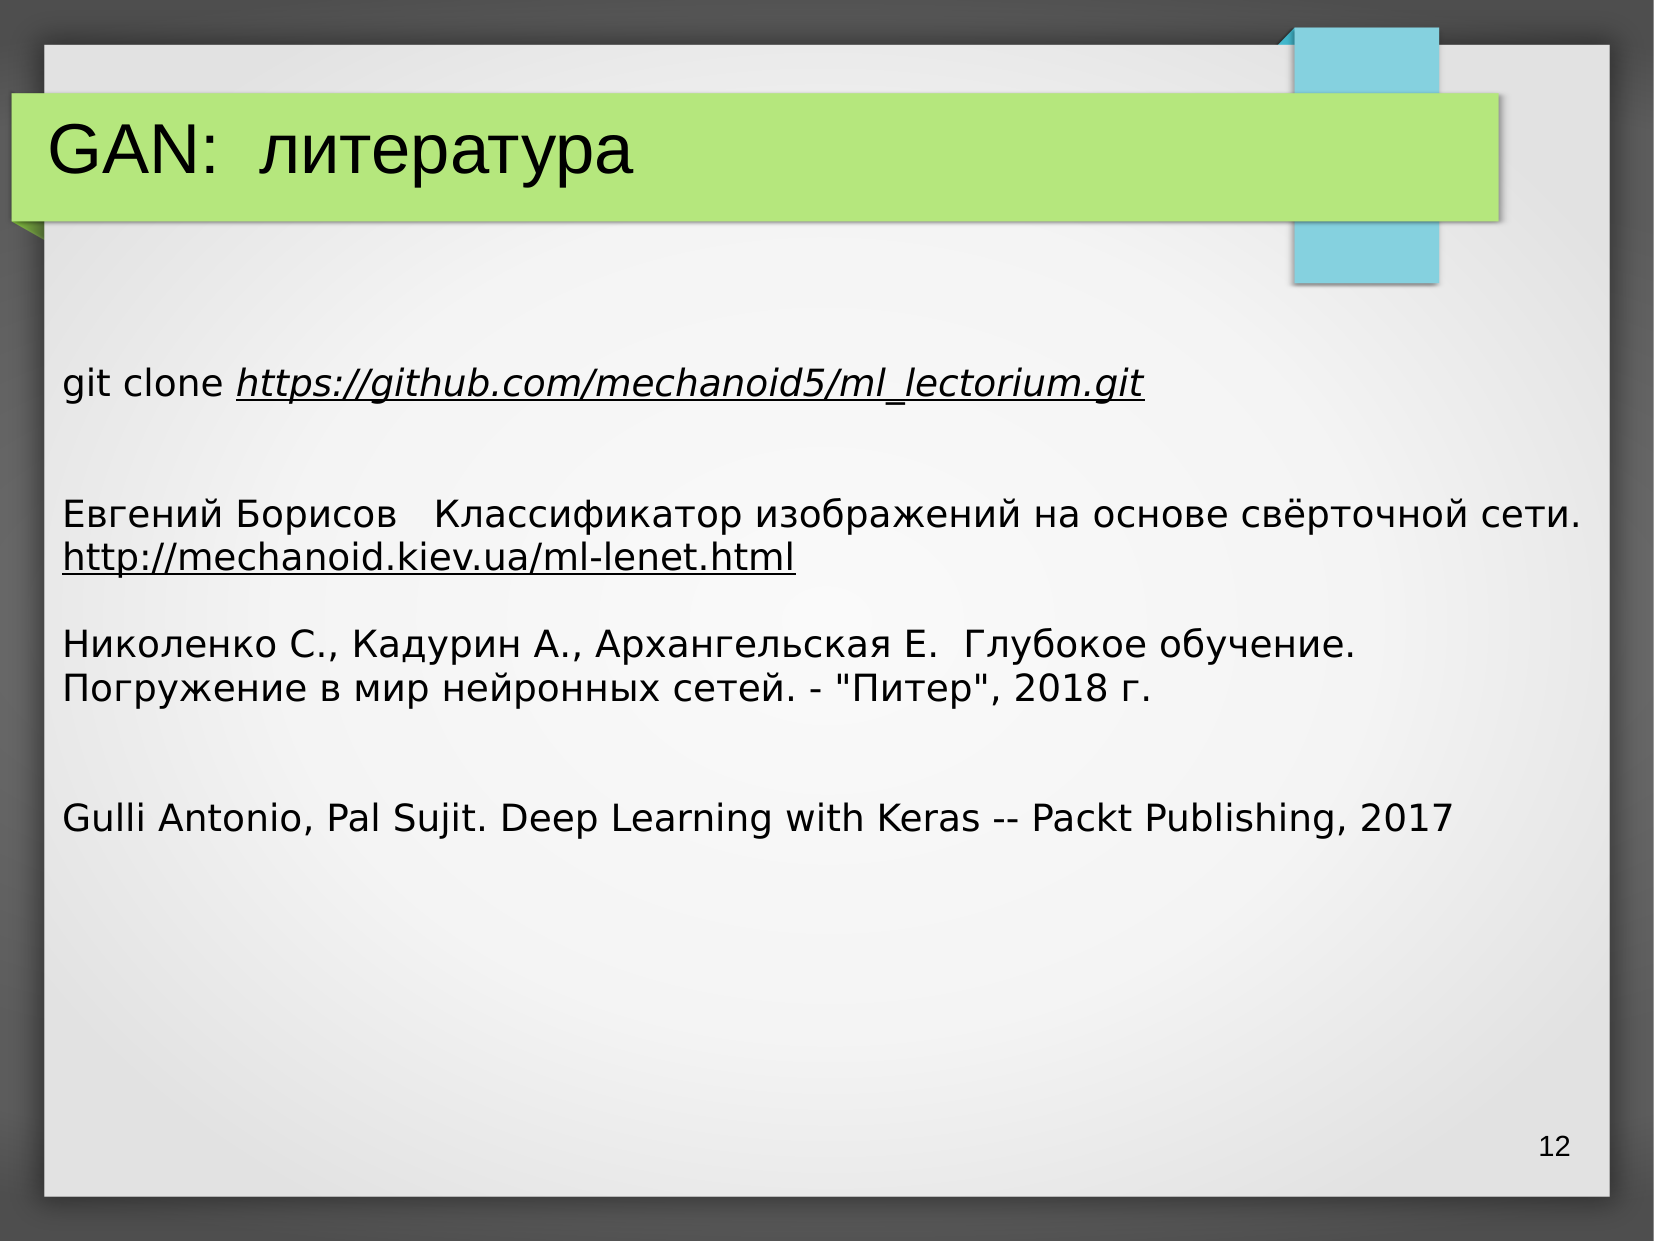

# GAN: литература
git clone https://github.com/mechanoid5/ml_lectorium.git
Евгений Борисов Классификатор изображений на основе свёрточной сети.
http://mechanoid.kiev.ua/ml-lenet.html
Николенко С., Кадурин А., Архангельская Е. Глубокое обучение. Погружение в мир нейронных сетей. - "Питер", 2018 г.
Gulli Antonio, Pal Sujit. Deep Learning with Keras -- Packt Publishing, 2017
12